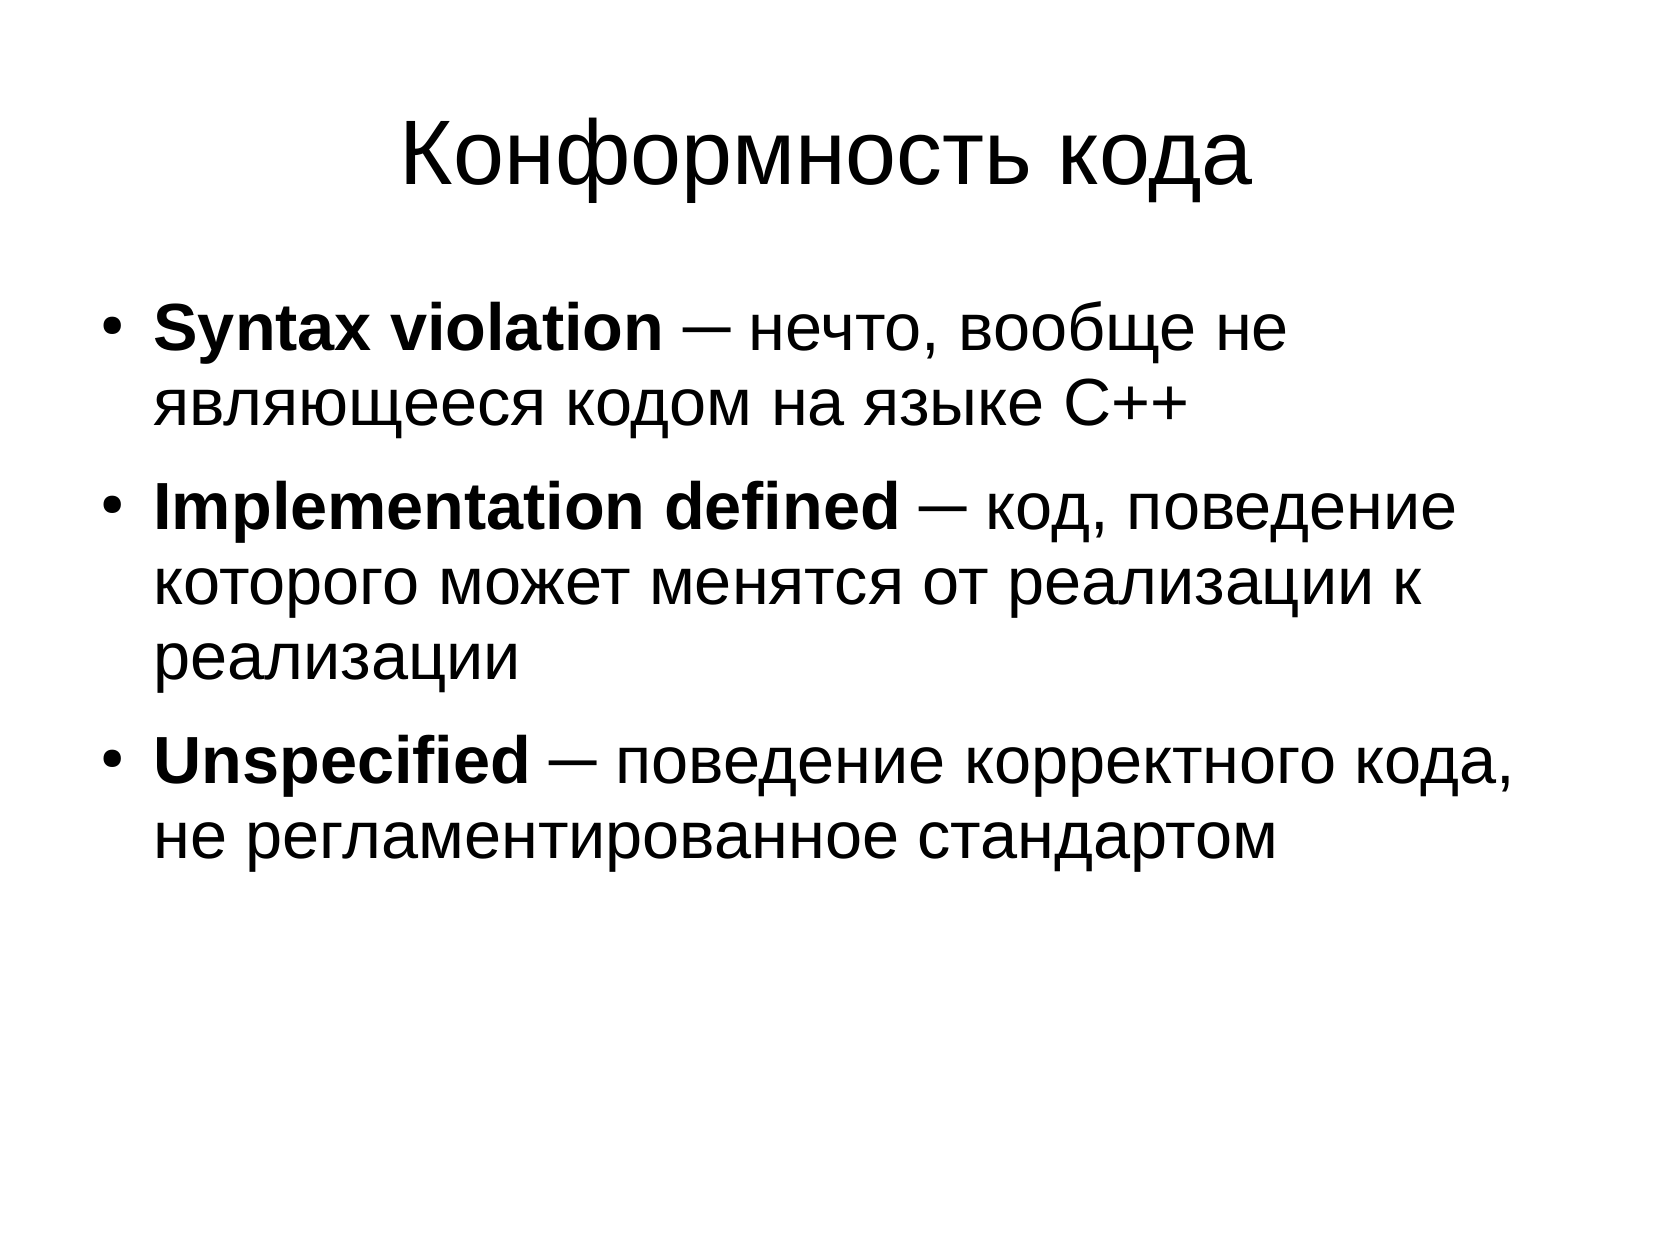

# Конформность кода
Syntax violation ─ нечто, вообще не являющееся кодом на языке C++
Implementation defined ─ код, поведение которого может менятся от реализации к реализации
Unspecified ─ поведение корректного кода, не регламентированное стандартом